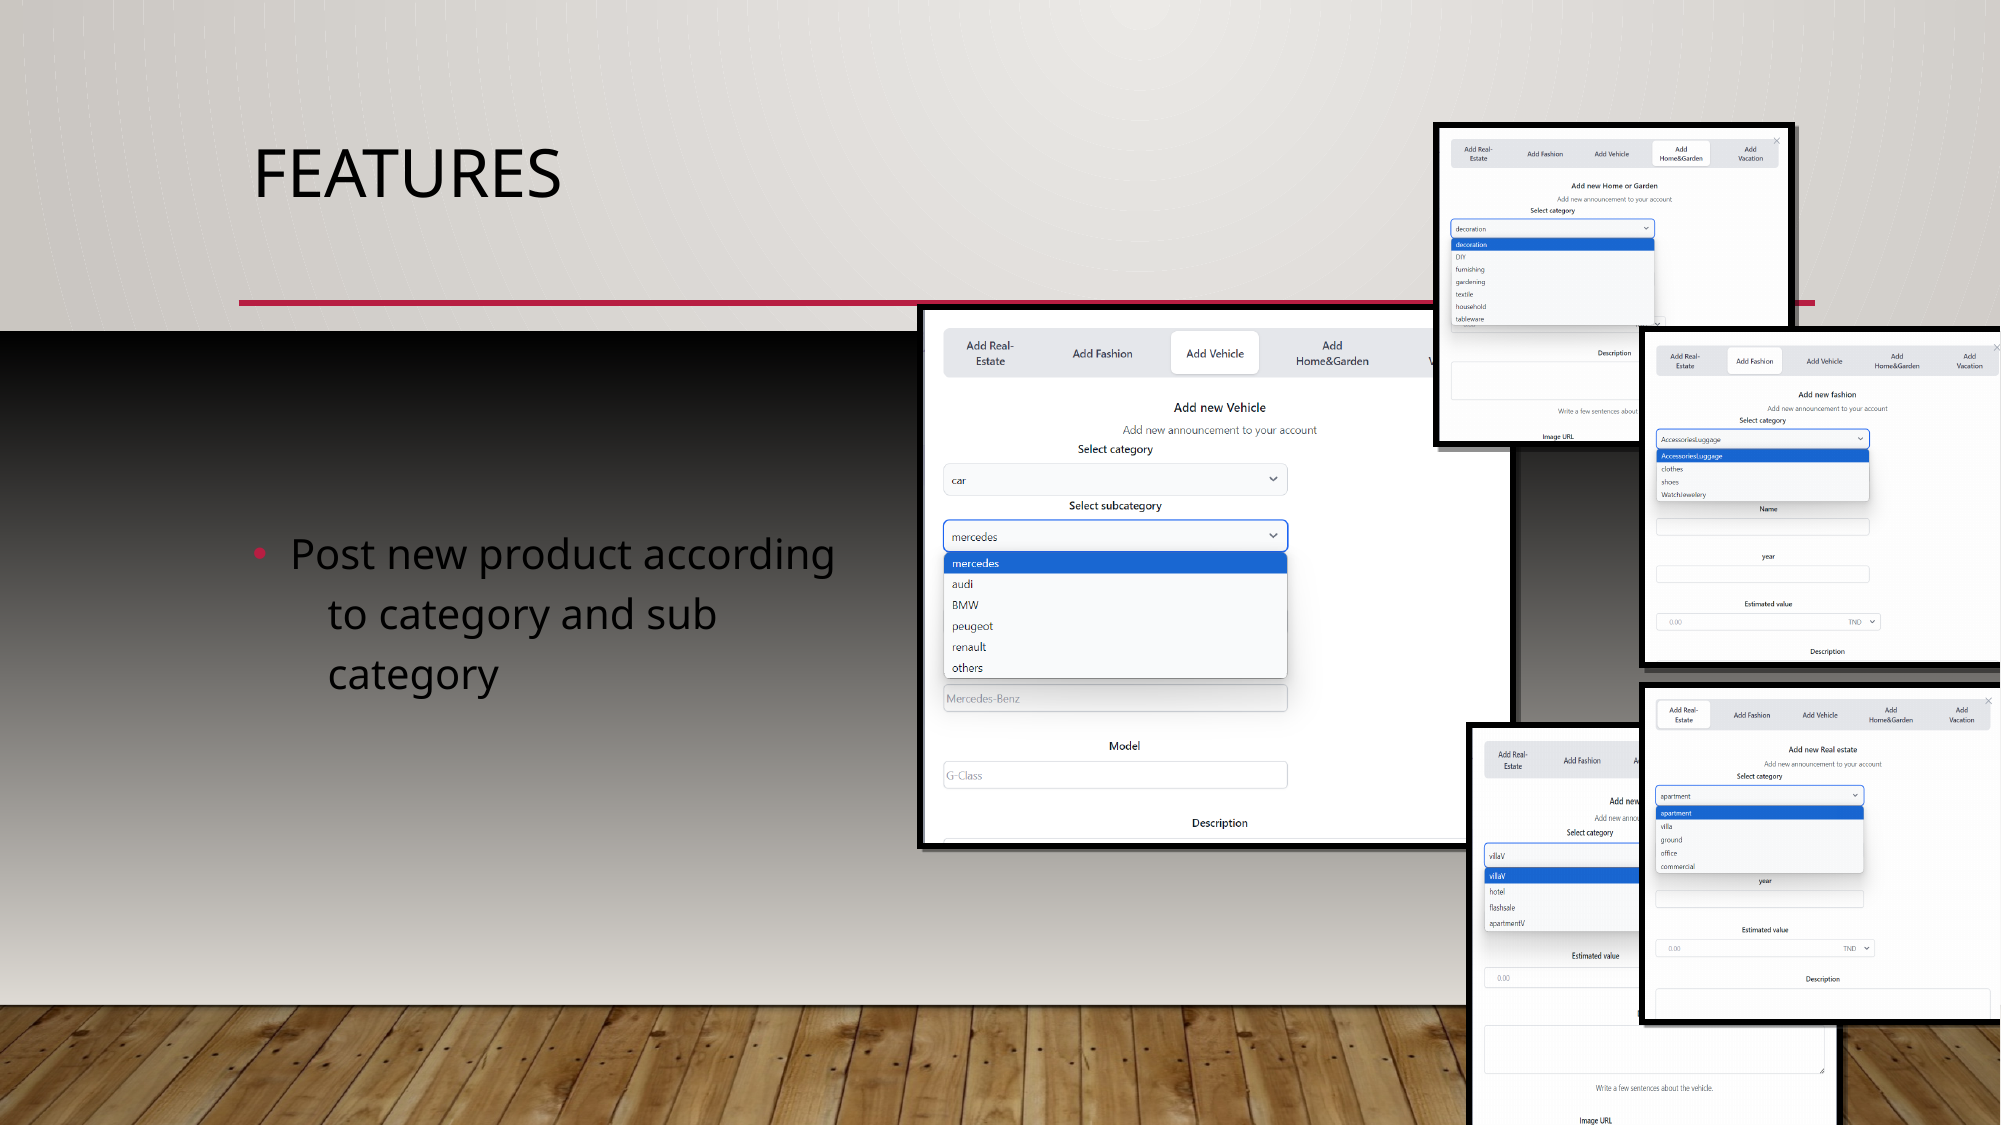

# Features
Post new product according to category and sub category